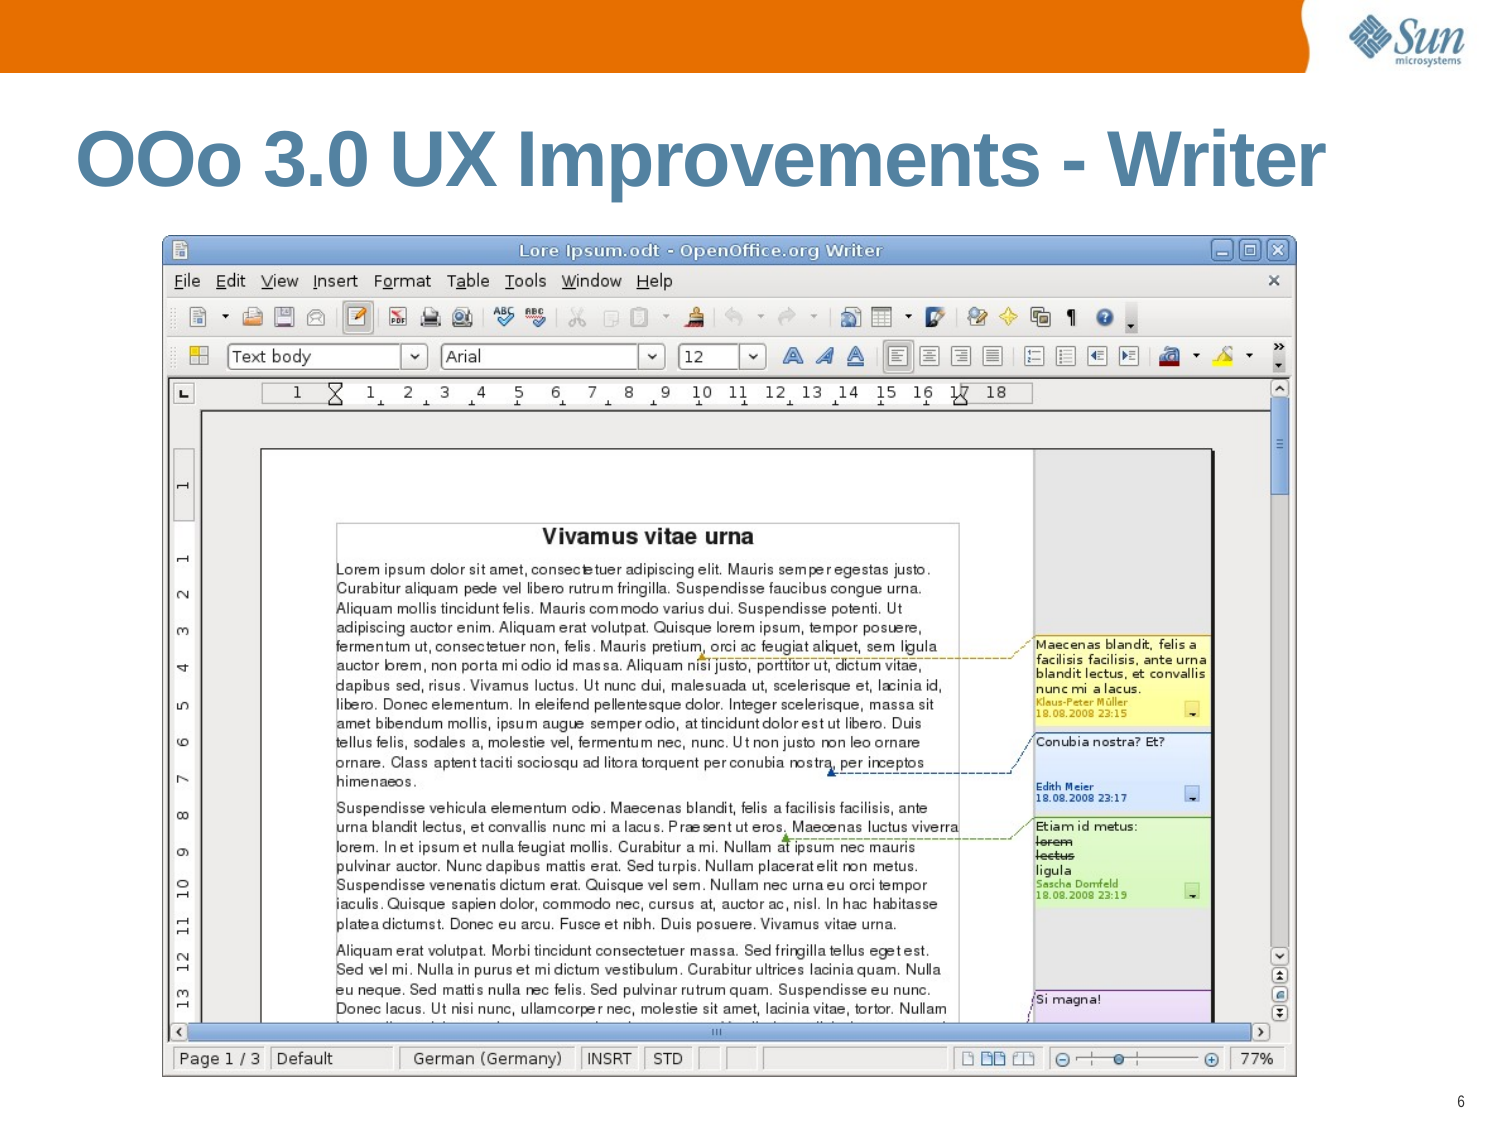

# OOo 3.0 UX Improvements - Writer